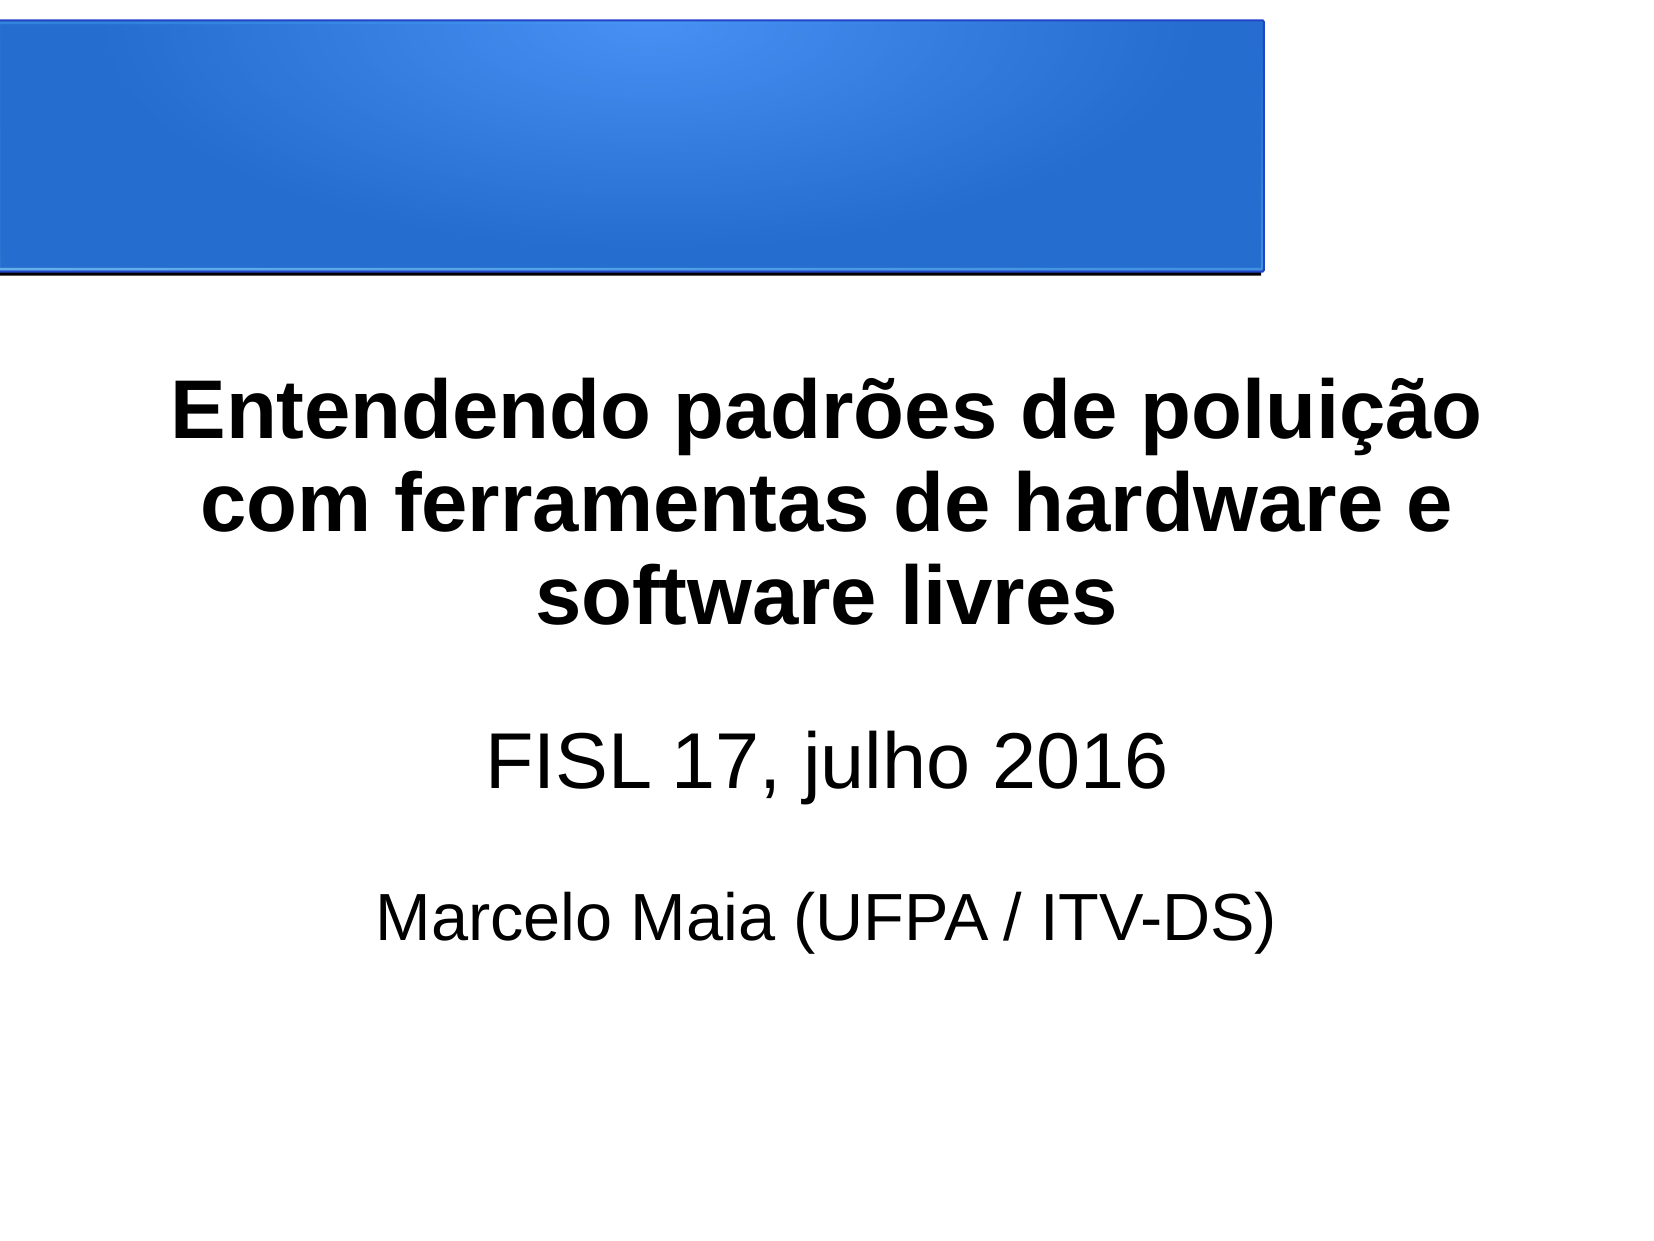

# Entendendo padrões de poluição com ferramentas de hardware e software livres
FISL 17, julho 2016
Marcelo Maia (UFPA / ITV-DS)